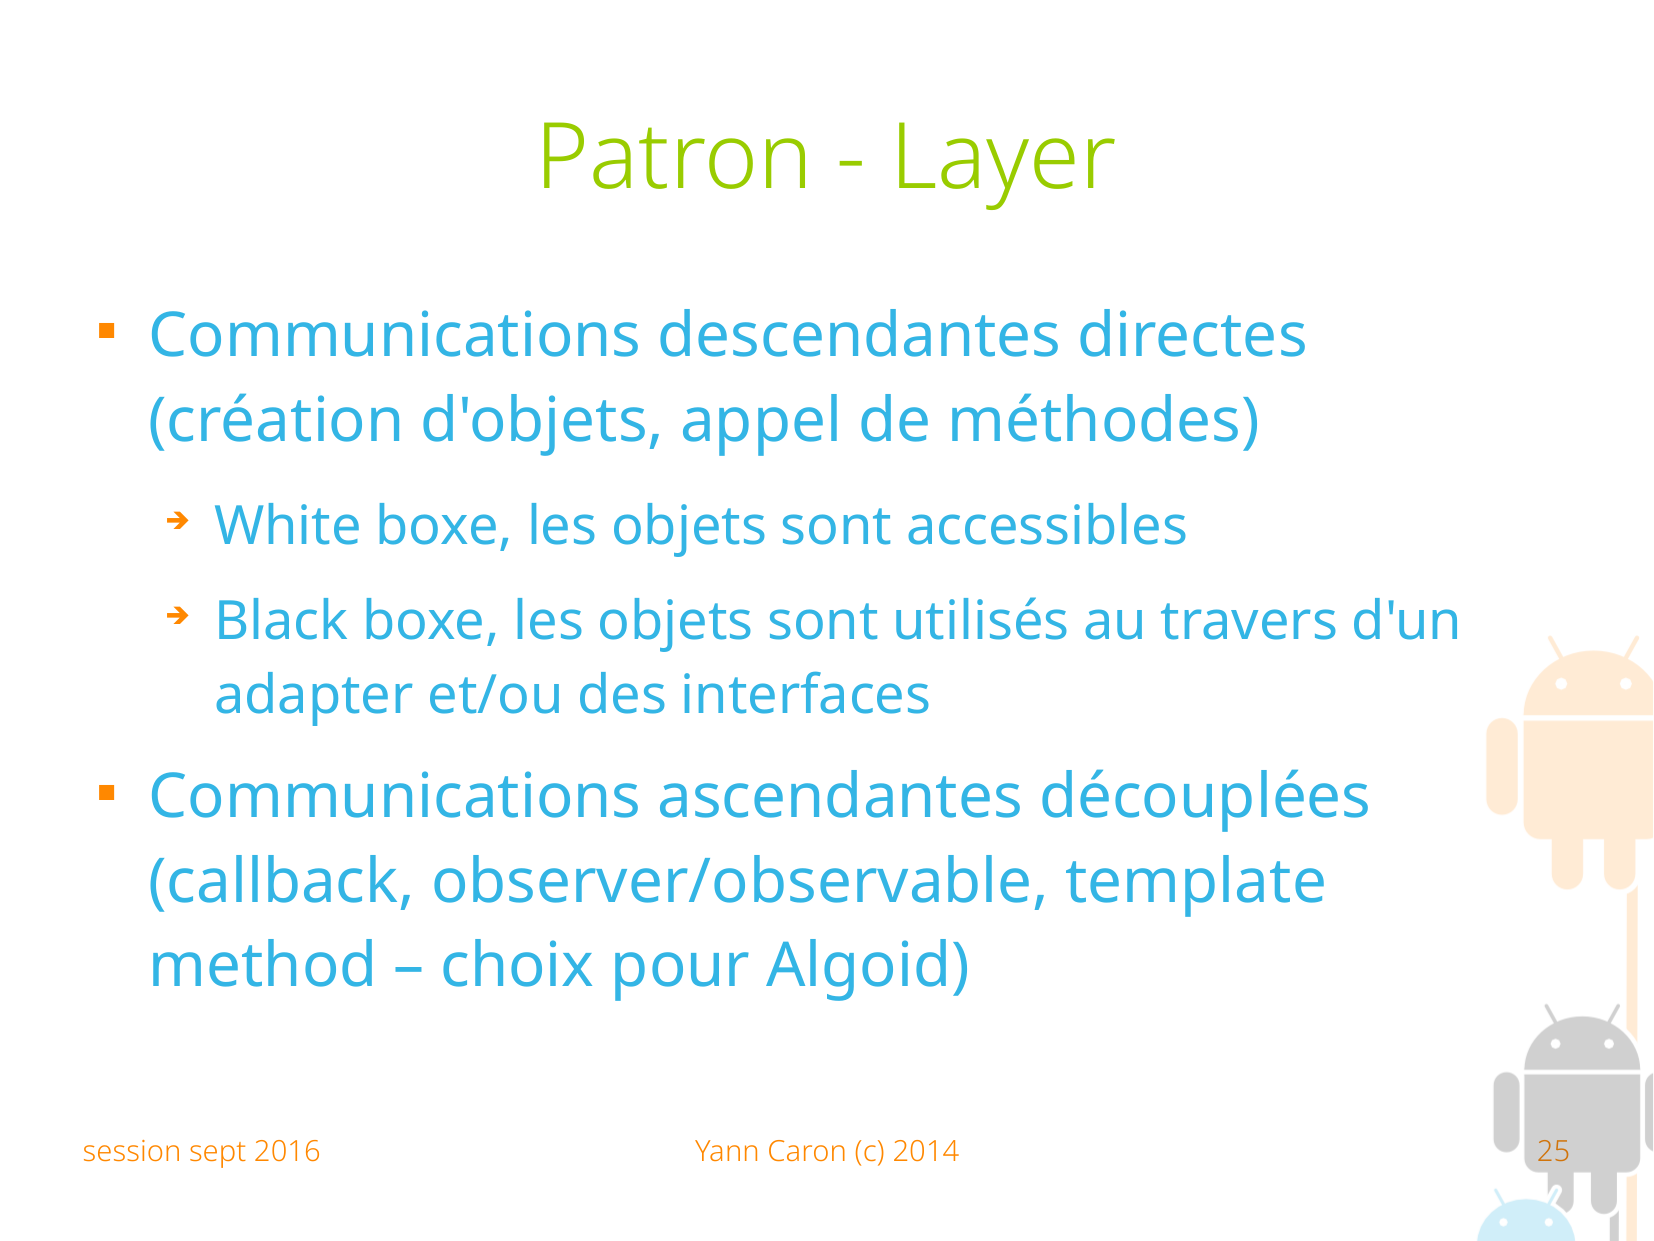

# Patron - Layer
Communications descendantes directes (création d'objets, appel de méthodes)
White boxe, les objets sont accessibles
Black boxe, les objets sont utilisés au travers d'un adapter et/ou des interfaces
Communications ascendantes découplées (callback, observer/observable, template method – choix pour Algoid)
session sept 2016
Yann Caron (c) 2014
25